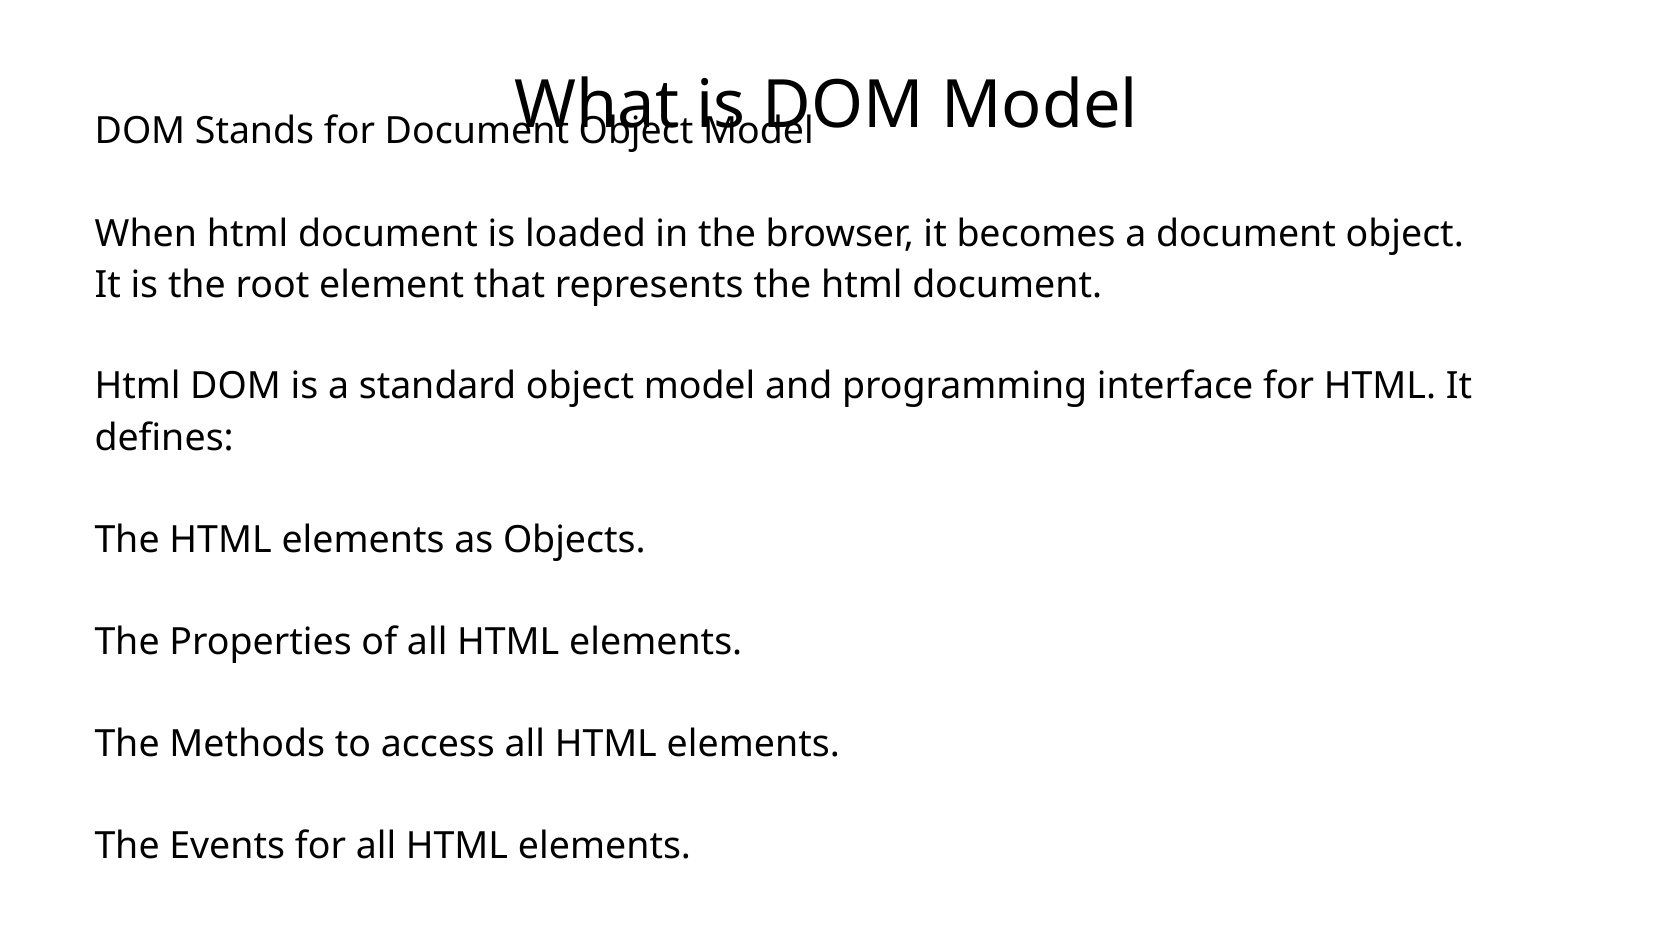

# What is DOM Model
DOM Stands for Document Object Model
When html document is loaded in the browser, it becomes a document object.
It is the root element that represents the html document.
Html DOM is a standard object model and programming interface for HTML. It defines:
The HTML elements as Objects.
The Properties of all HTML elements.
The Methods to access all HTML elements.
The Events for all HTML elements.
The HTML DOM is a standard for how to get, change, add or delete HTML elements.